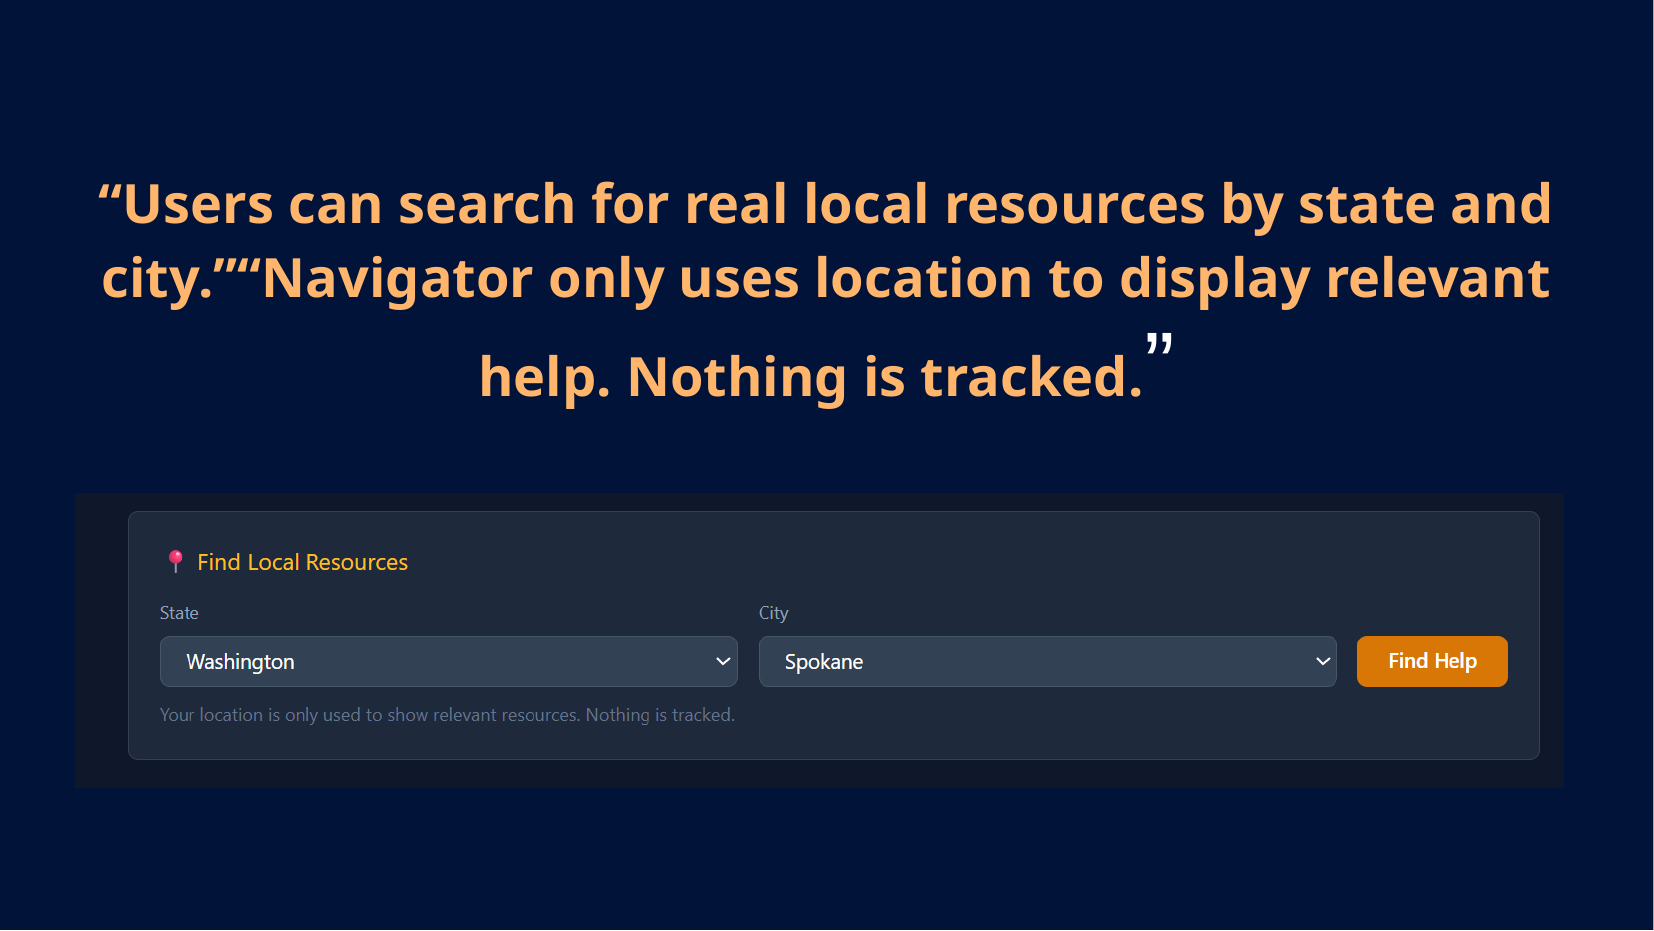

# “Users can search for real local resources by state and city.”“Navigator only uses location to display relevant help. Nothing is tracked.”